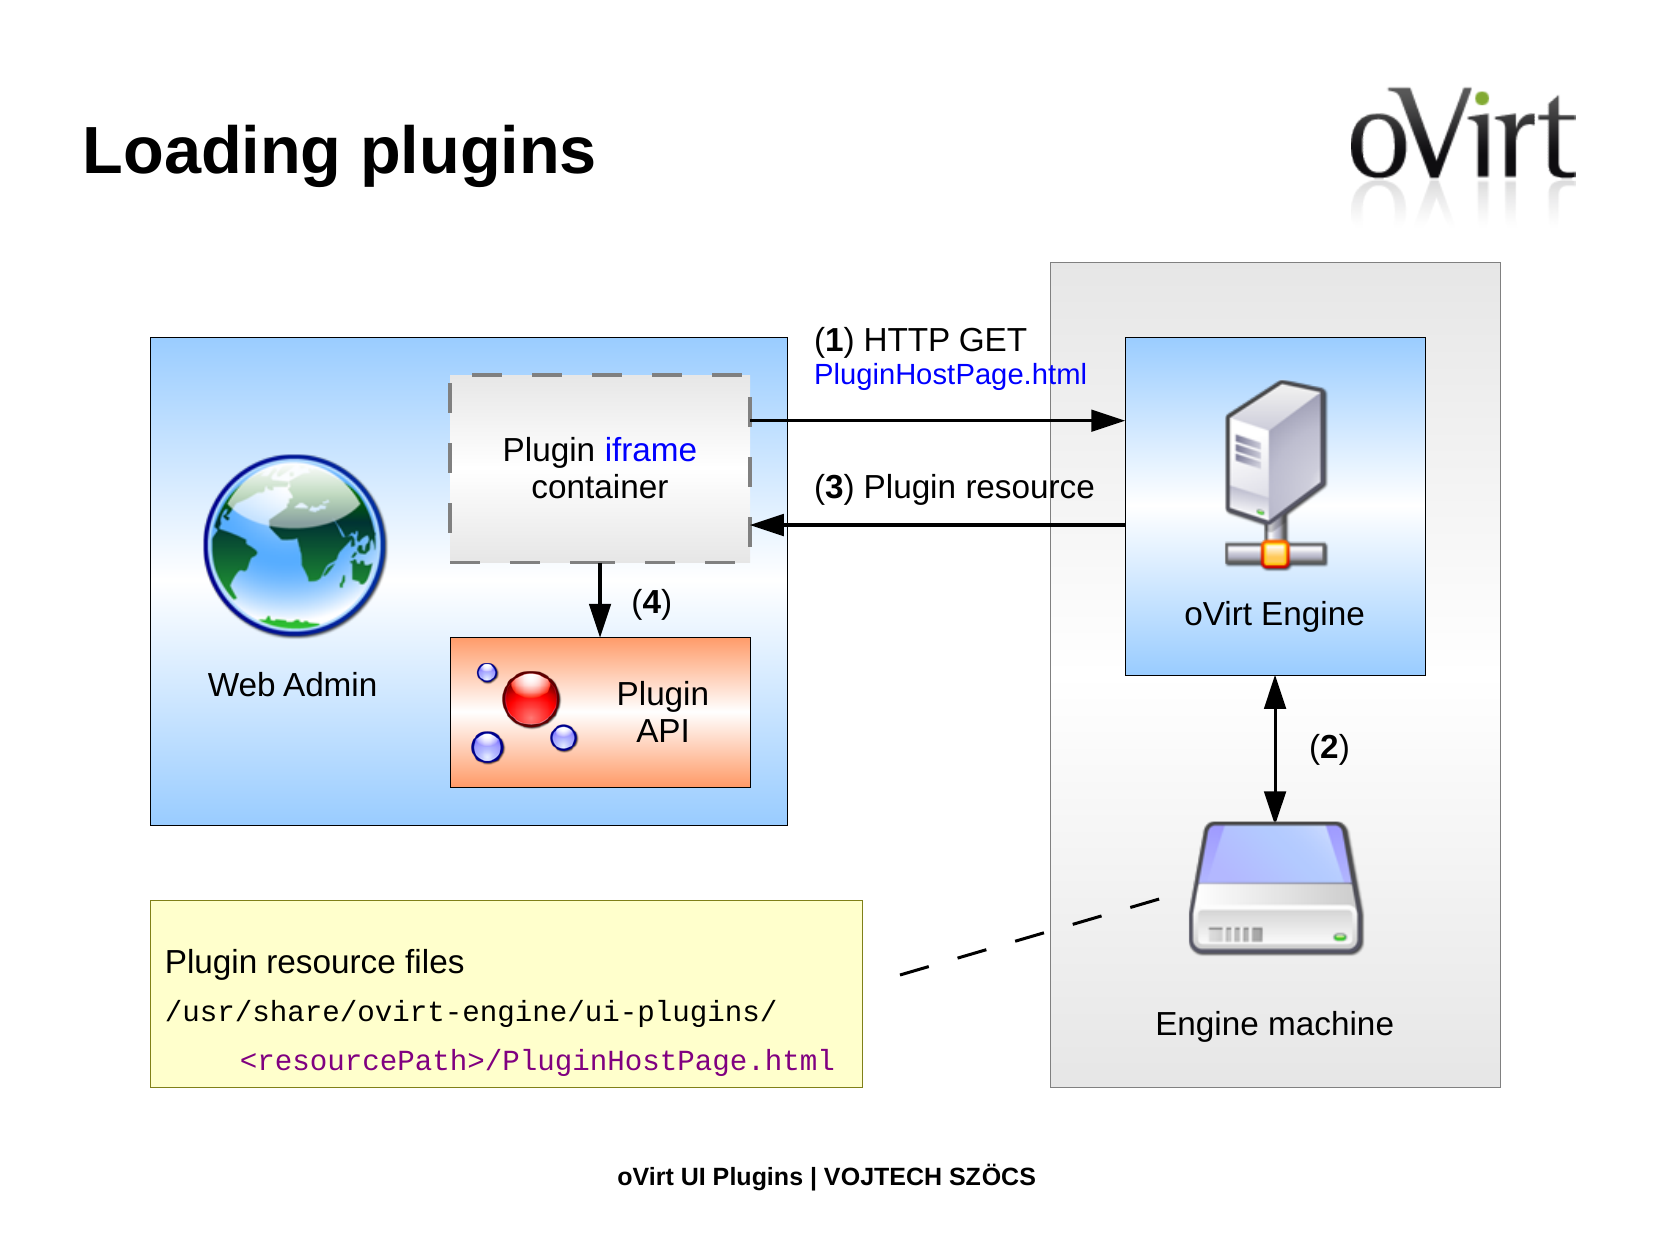

# Loading plugins
(1) HTTP GET
PluginHostPage.html
Plugin iframe
container
(3) Plugin resource
(4)
oVirt Engine
Web Admin
Plugin
API
(2)
Plugin resource files
/usr/share/ovirt-engine/ui-plugins/
	<resourcePath>/PluginHostPage.html
Engine machine